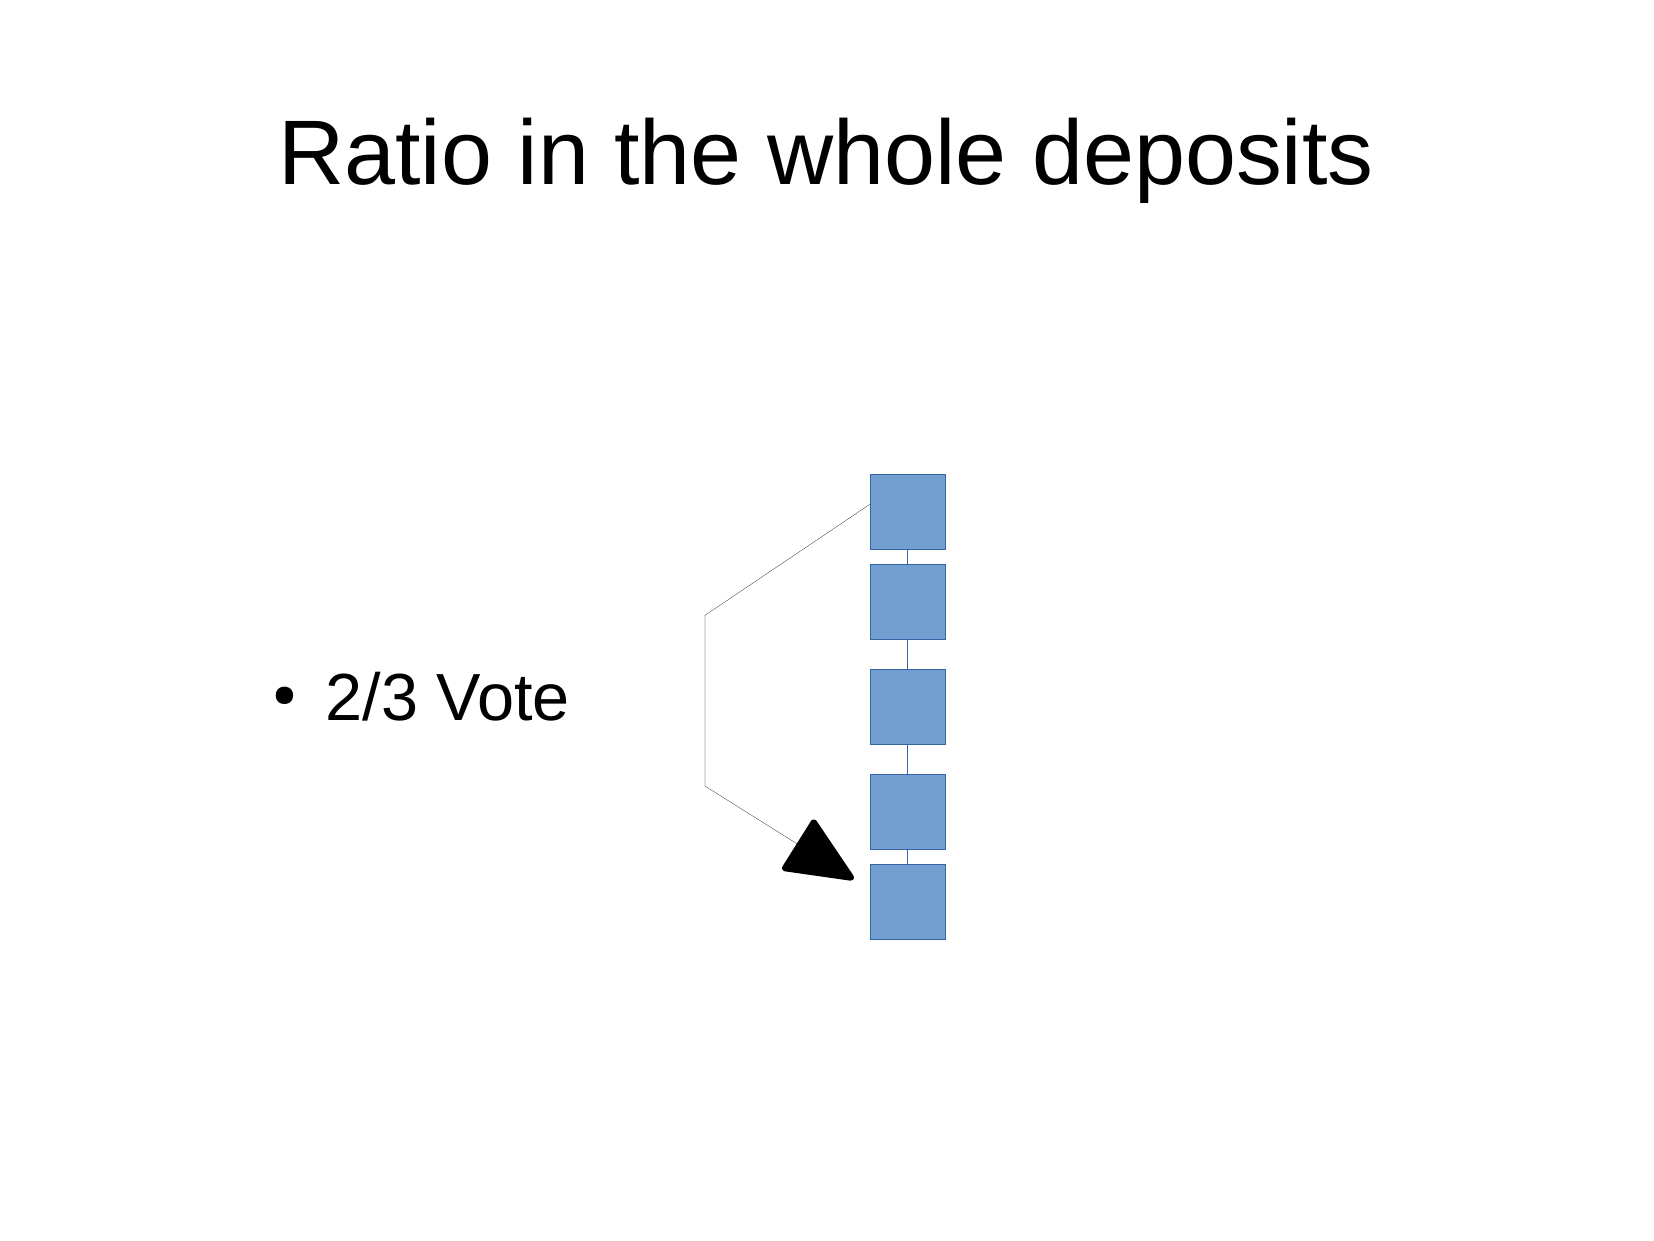

# Ratio in the whole deposits
2/3 Vote